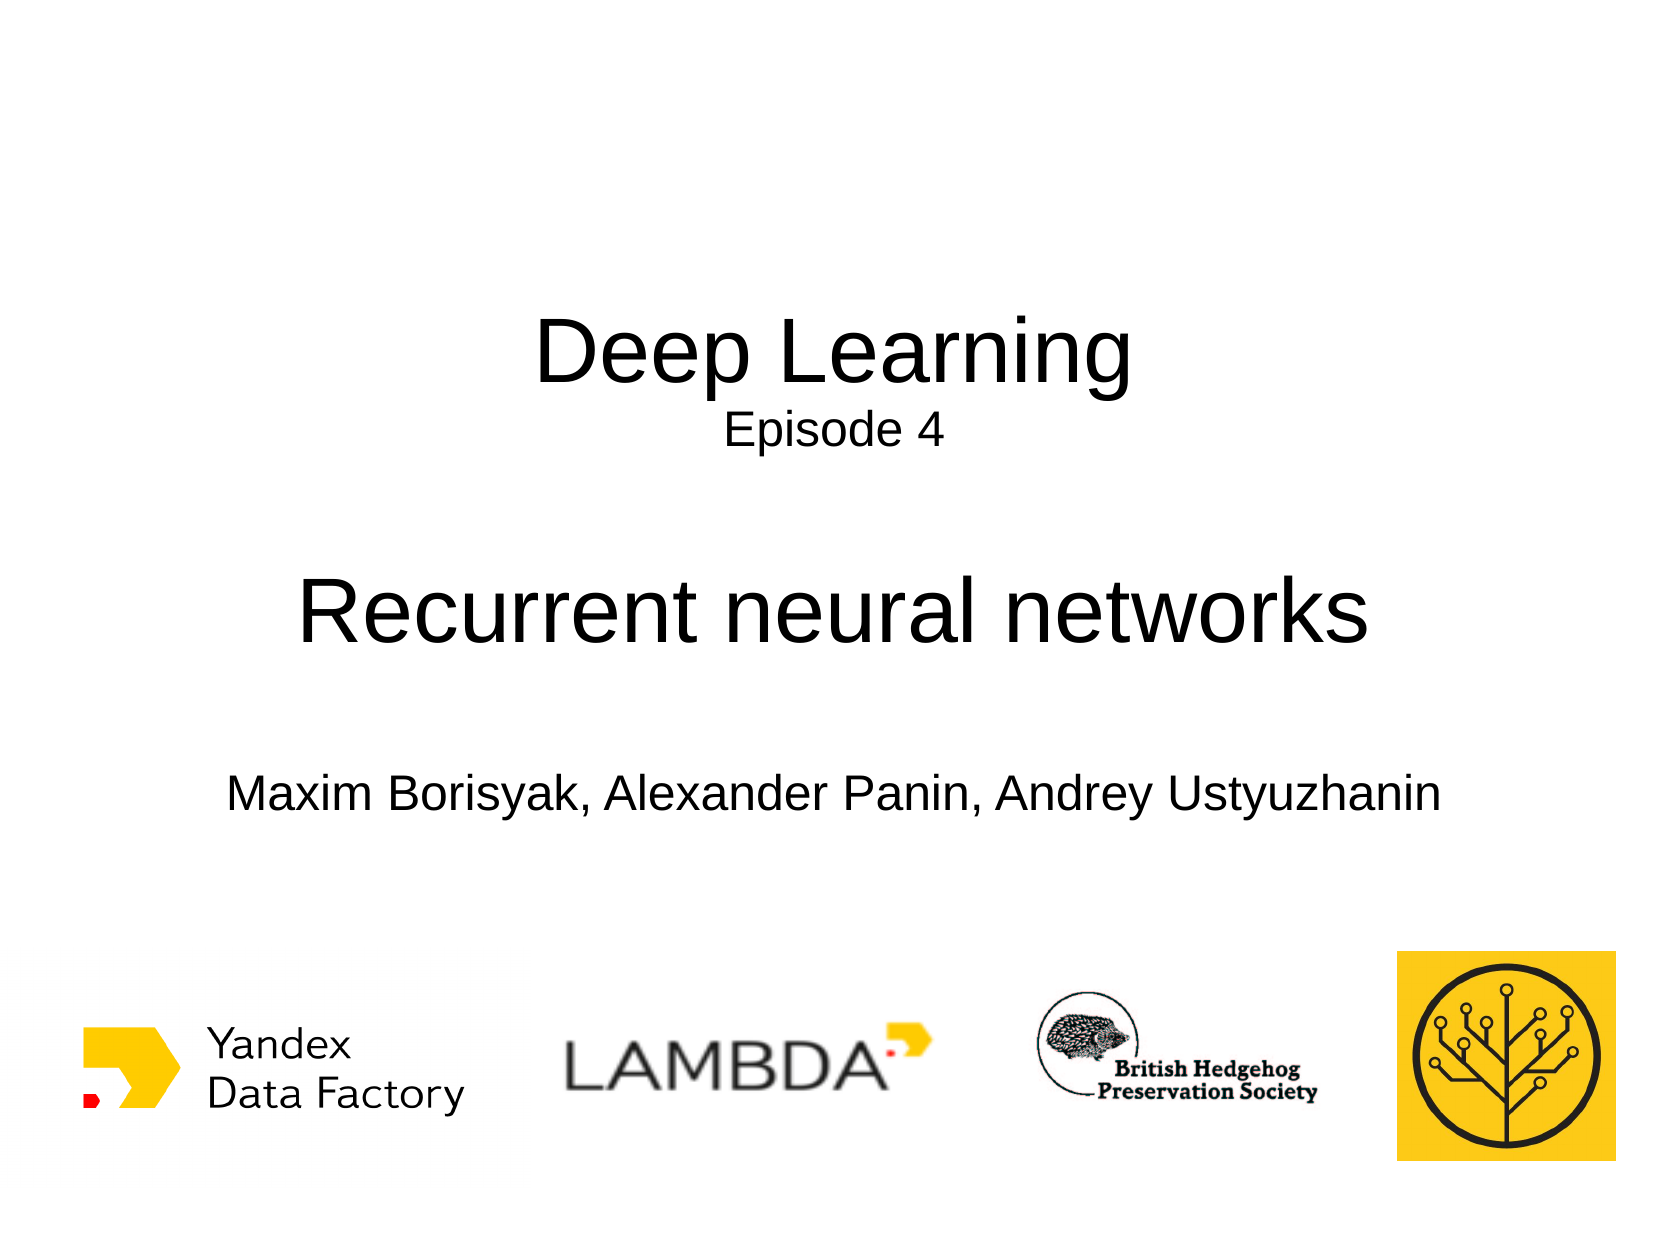

# Deep Learning Episode 4 Recurrent neural networks Maxim Borisyak, Alexander Panin, Andrey Ustyuzhanin
1